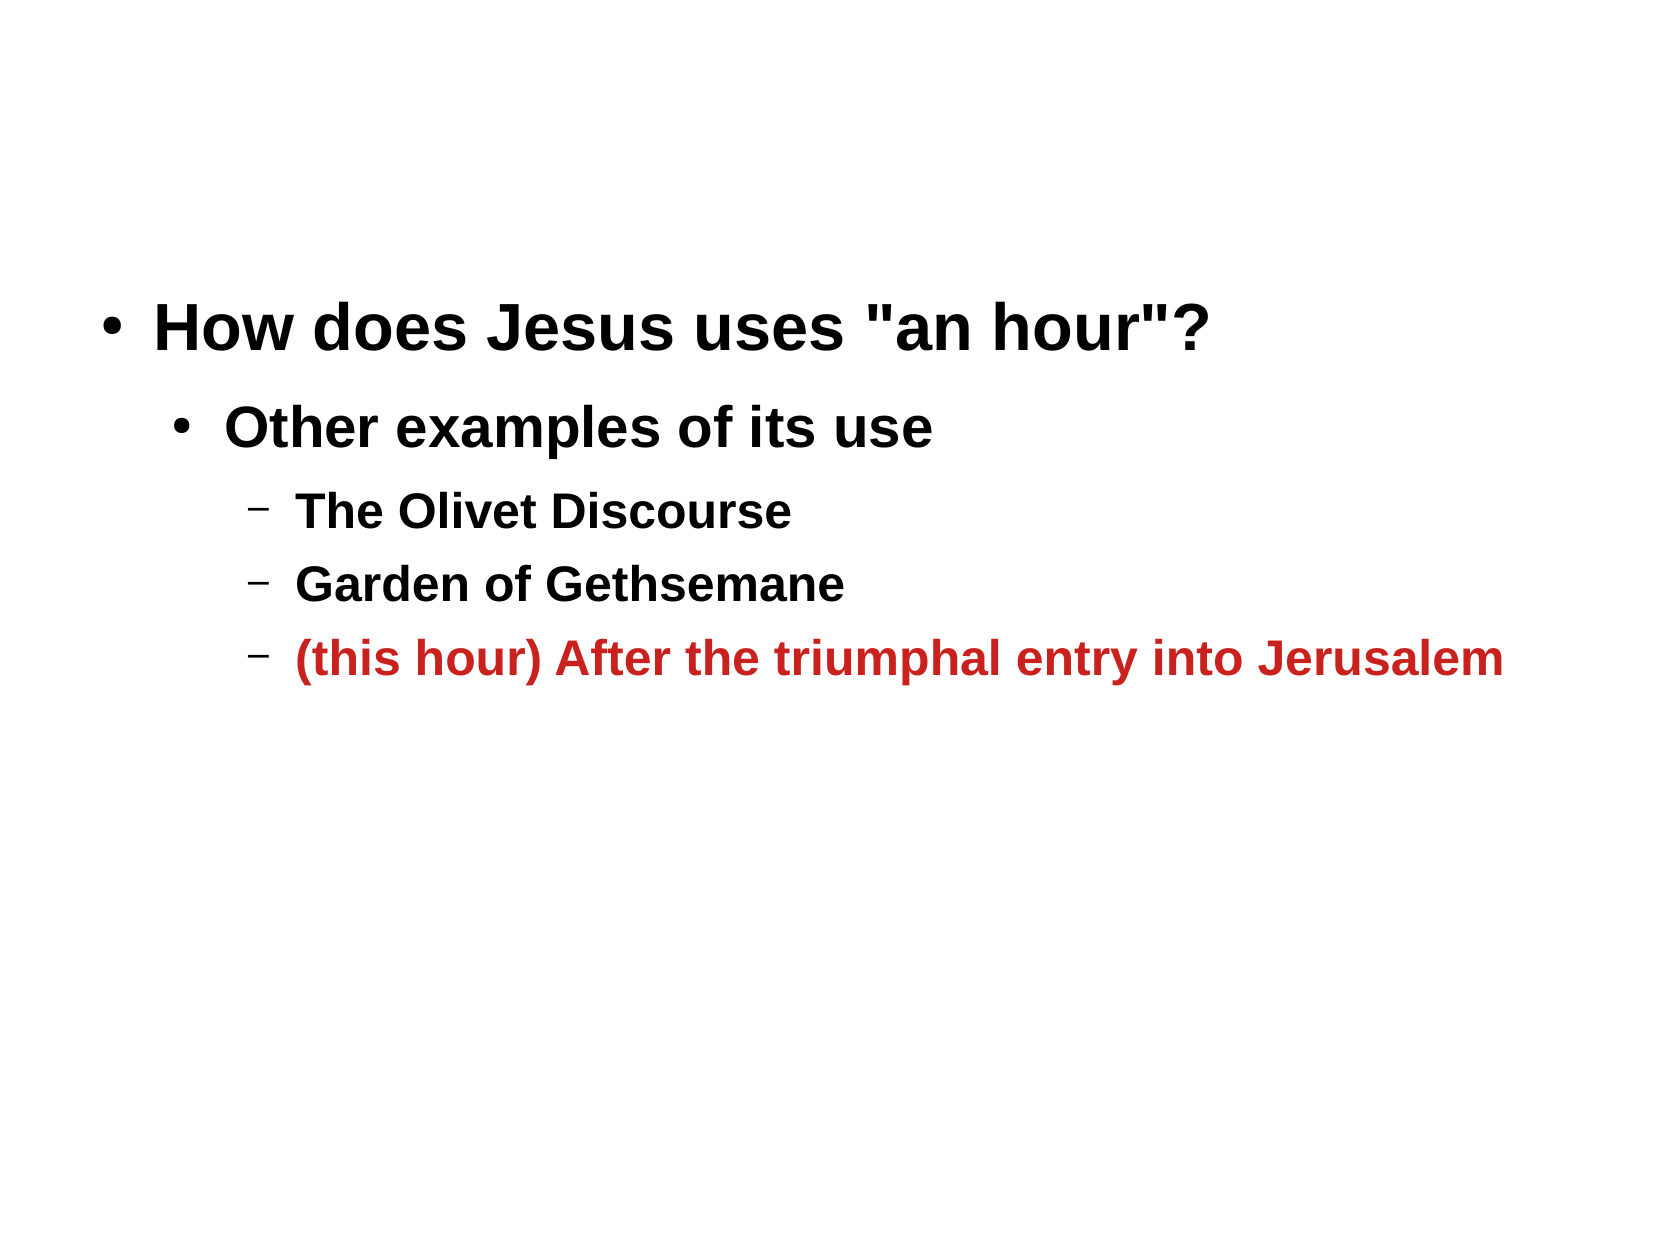

#
How does Jesus uses "an hour"?
Other examples of its use
The Olivet Discourse
Garden of Gethsemane
(this hour) After the triumphal entry into Jerusalem